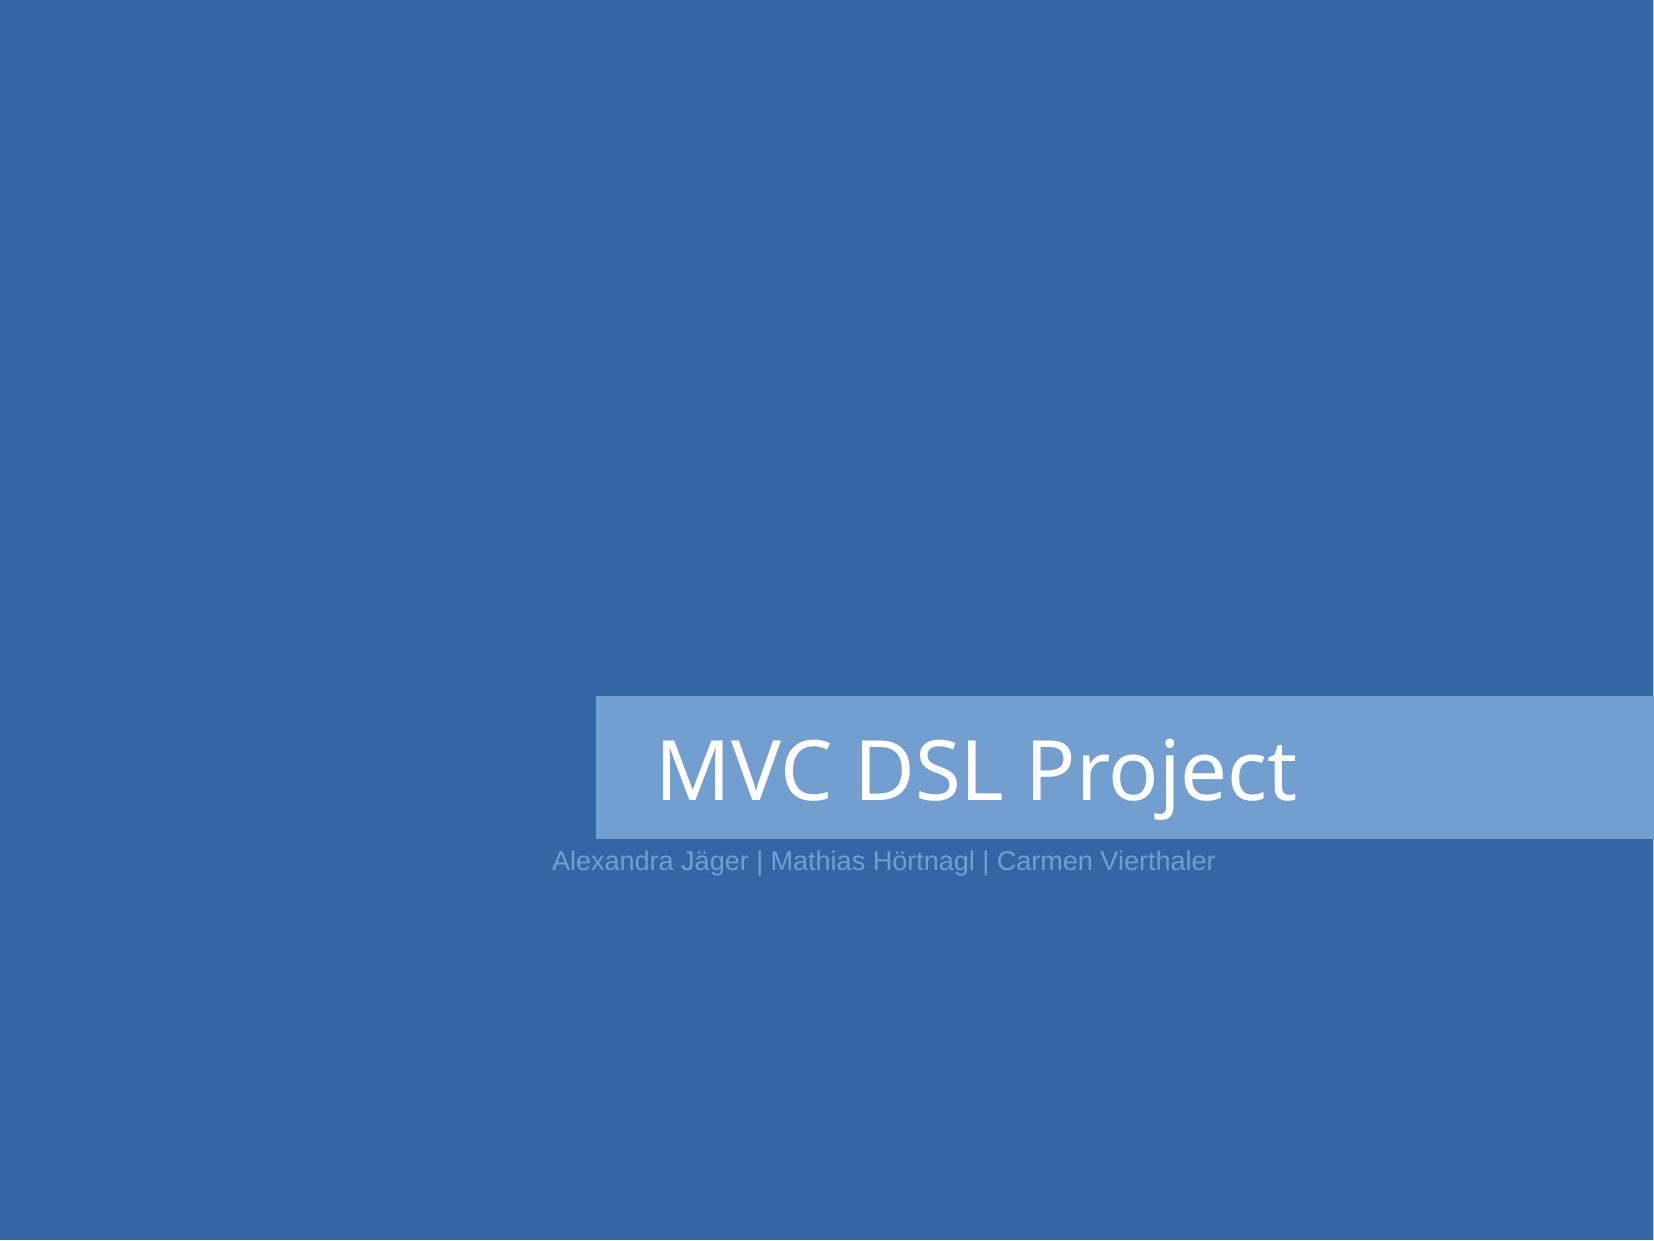

MVC DSL Project
Alexandra Jäger | Mathias Hörtnagl | Carmen Vierthaler